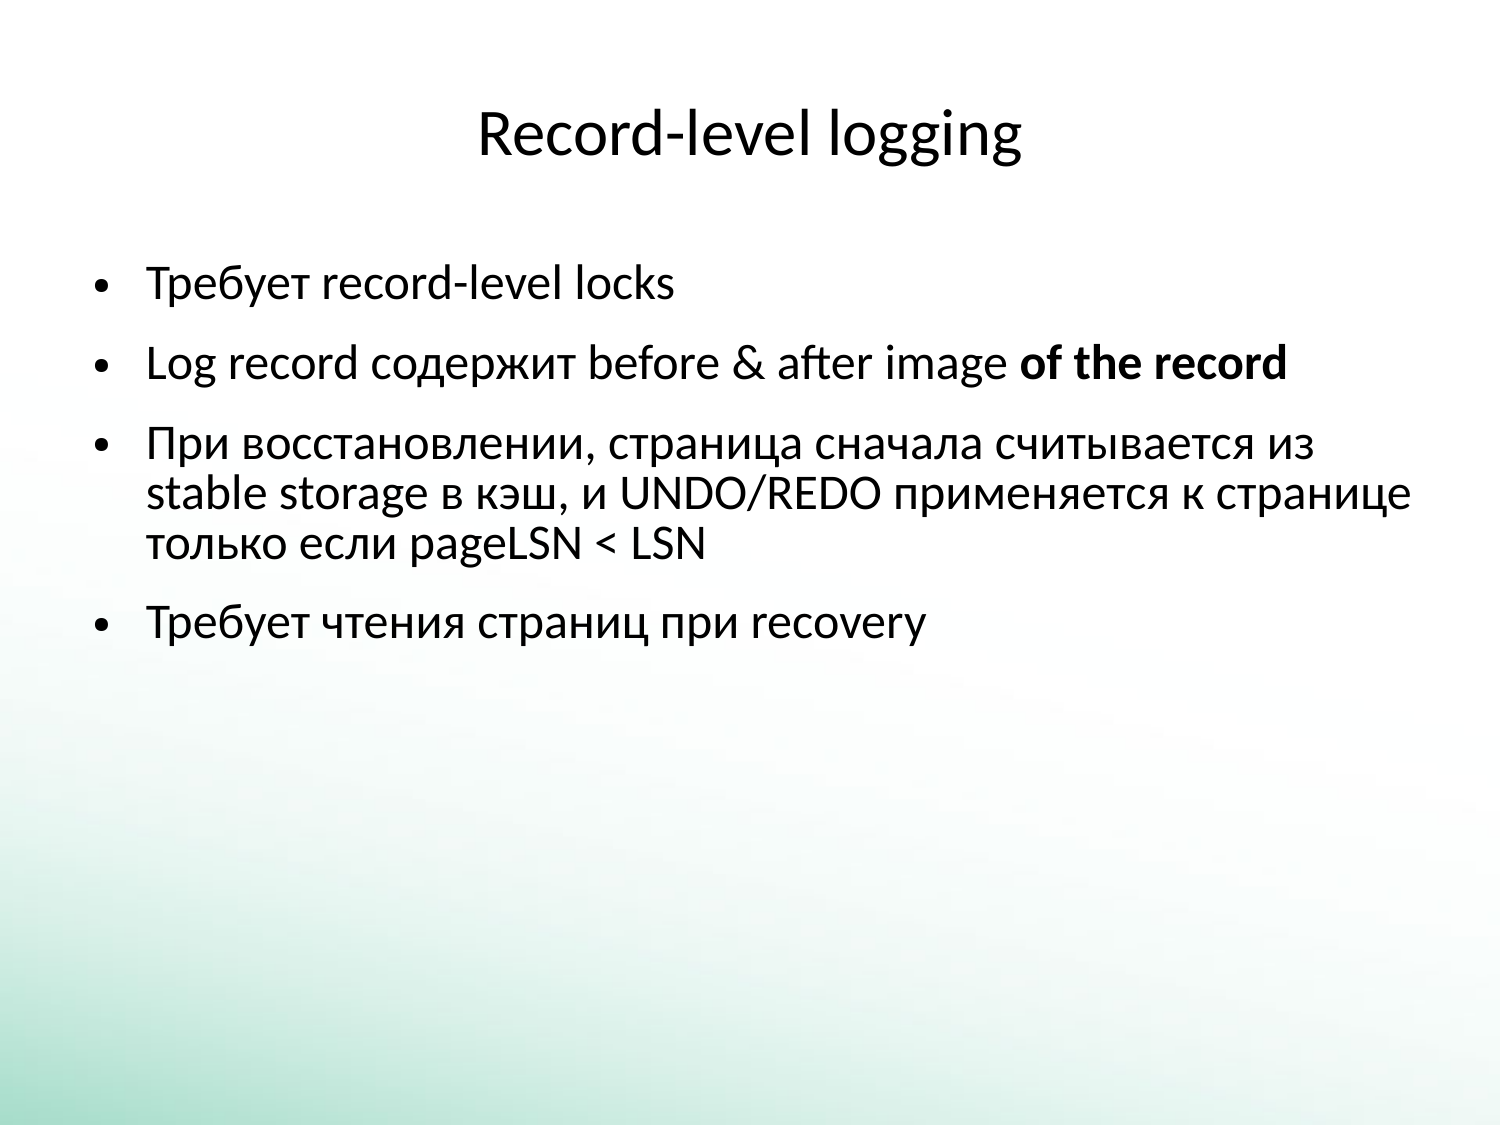

# Record-level logging
Требует record-level locks
Log record содержит before & after image of the record
При восстановлении, страница сначала считывается из stable storage в кэш, и UNDO/REDO применяется к странице только если pageLSN < LSN
Требует чтения страниц при recovery